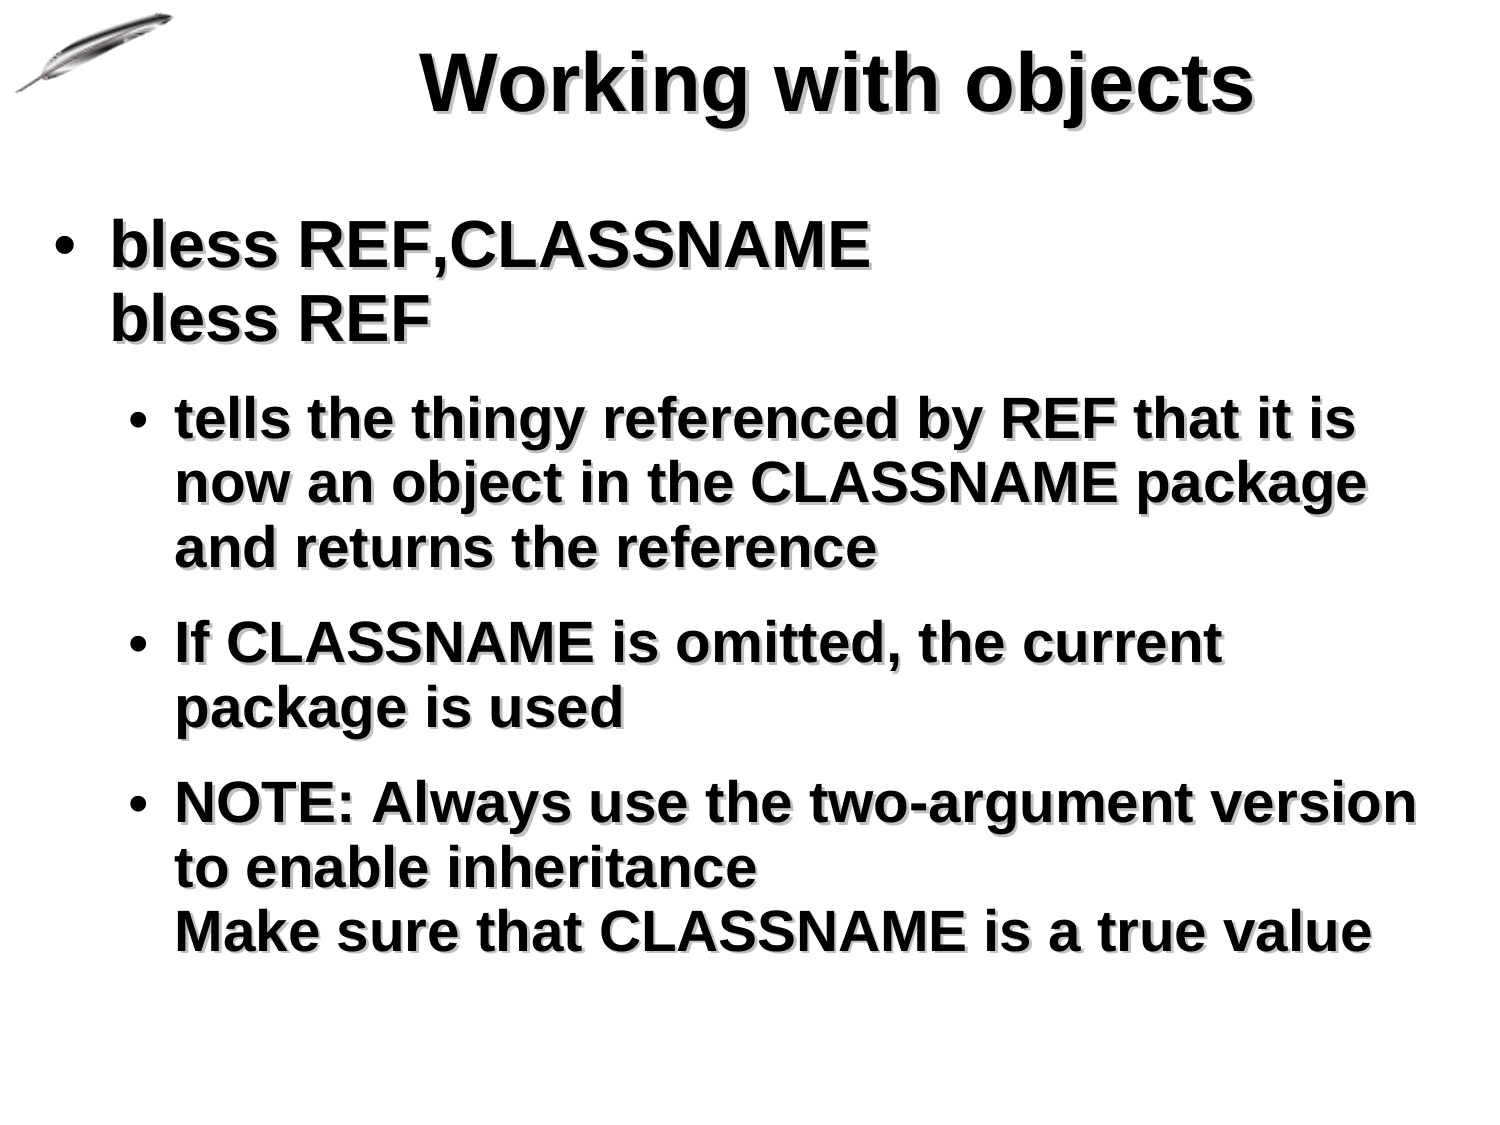

# Working with objects
bless REF,CLASSNAME
bless REF
tells the thingy referenced by REF that it is now an object in the CLASSNAME package and returns the reference
If CLASSNAME is omitted, the current package is used
NOTE: Always use the two-argument version to enable inheritance
Make sure that CLASSNAME is a true value